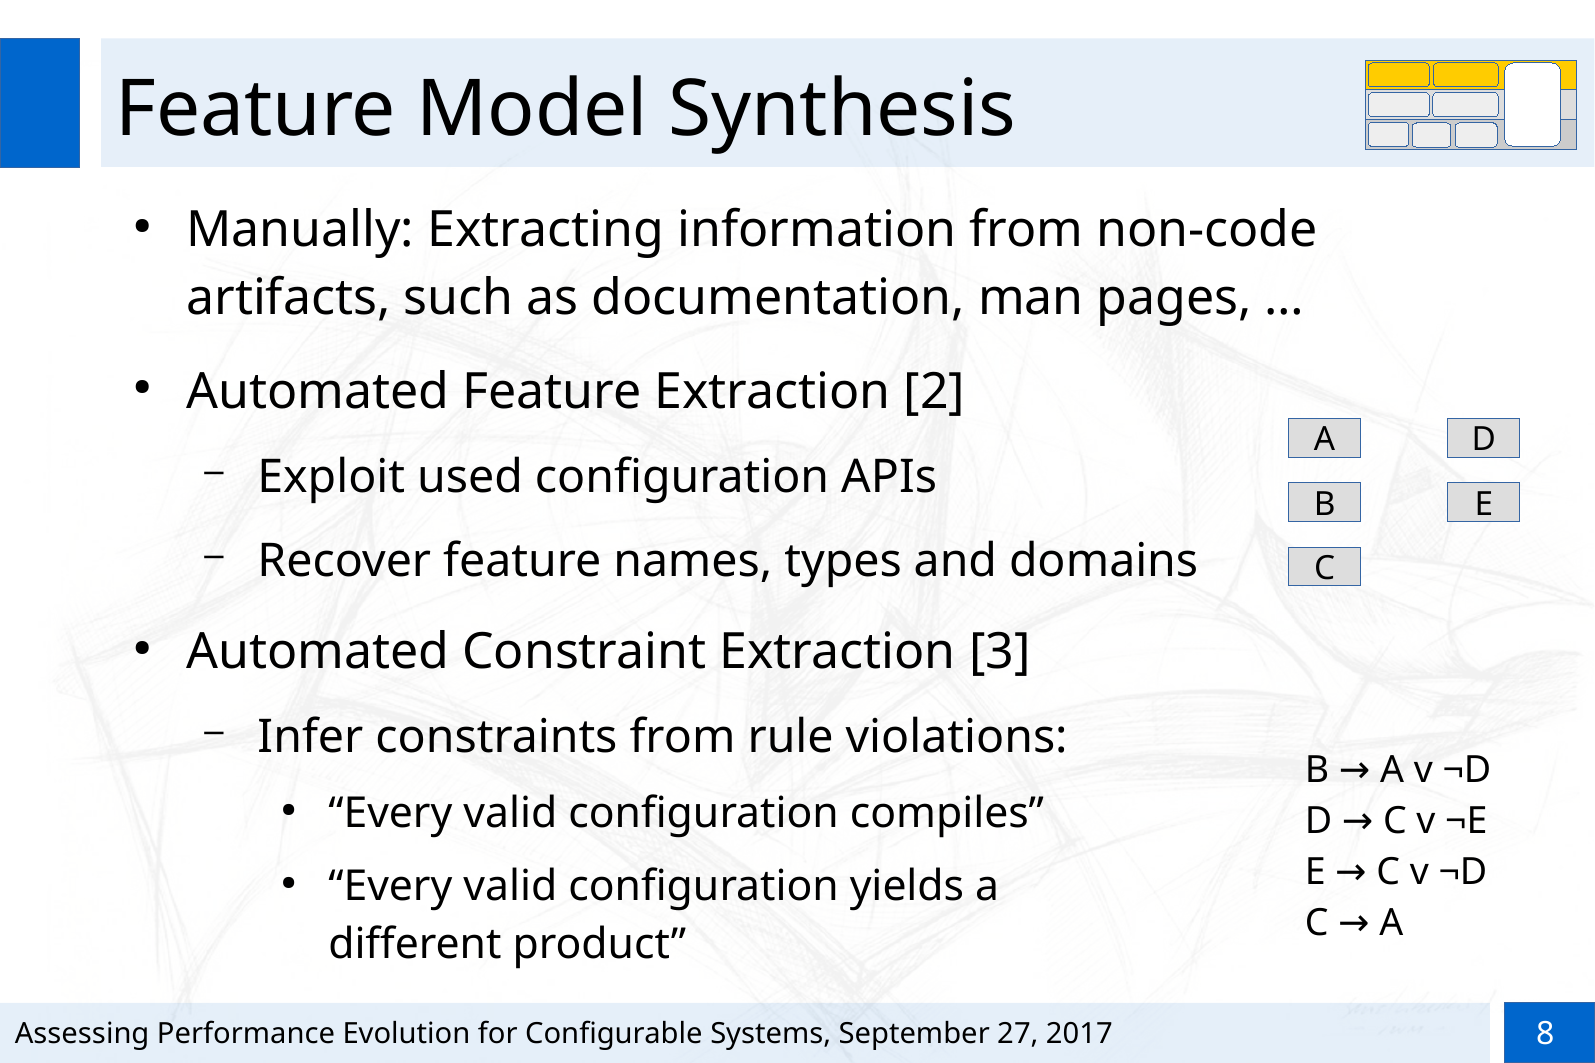

# Feature Model Synthesis
Manually: Extracting information from non-code
artifacts, such as documentation, man pages, …
Automated Feature Extraction [2]
Exploit used configuration APIs
Recover feature names, types and domains
Automated Constraint Extraction [3]
Infer constraints from rule violations:
“Every valid configuration compiles”
“Every valid configuration yields a
different product”
A
D
B
E
C
B → A v ¬D
D → C v ¬E
E → C v ¬D
C → A